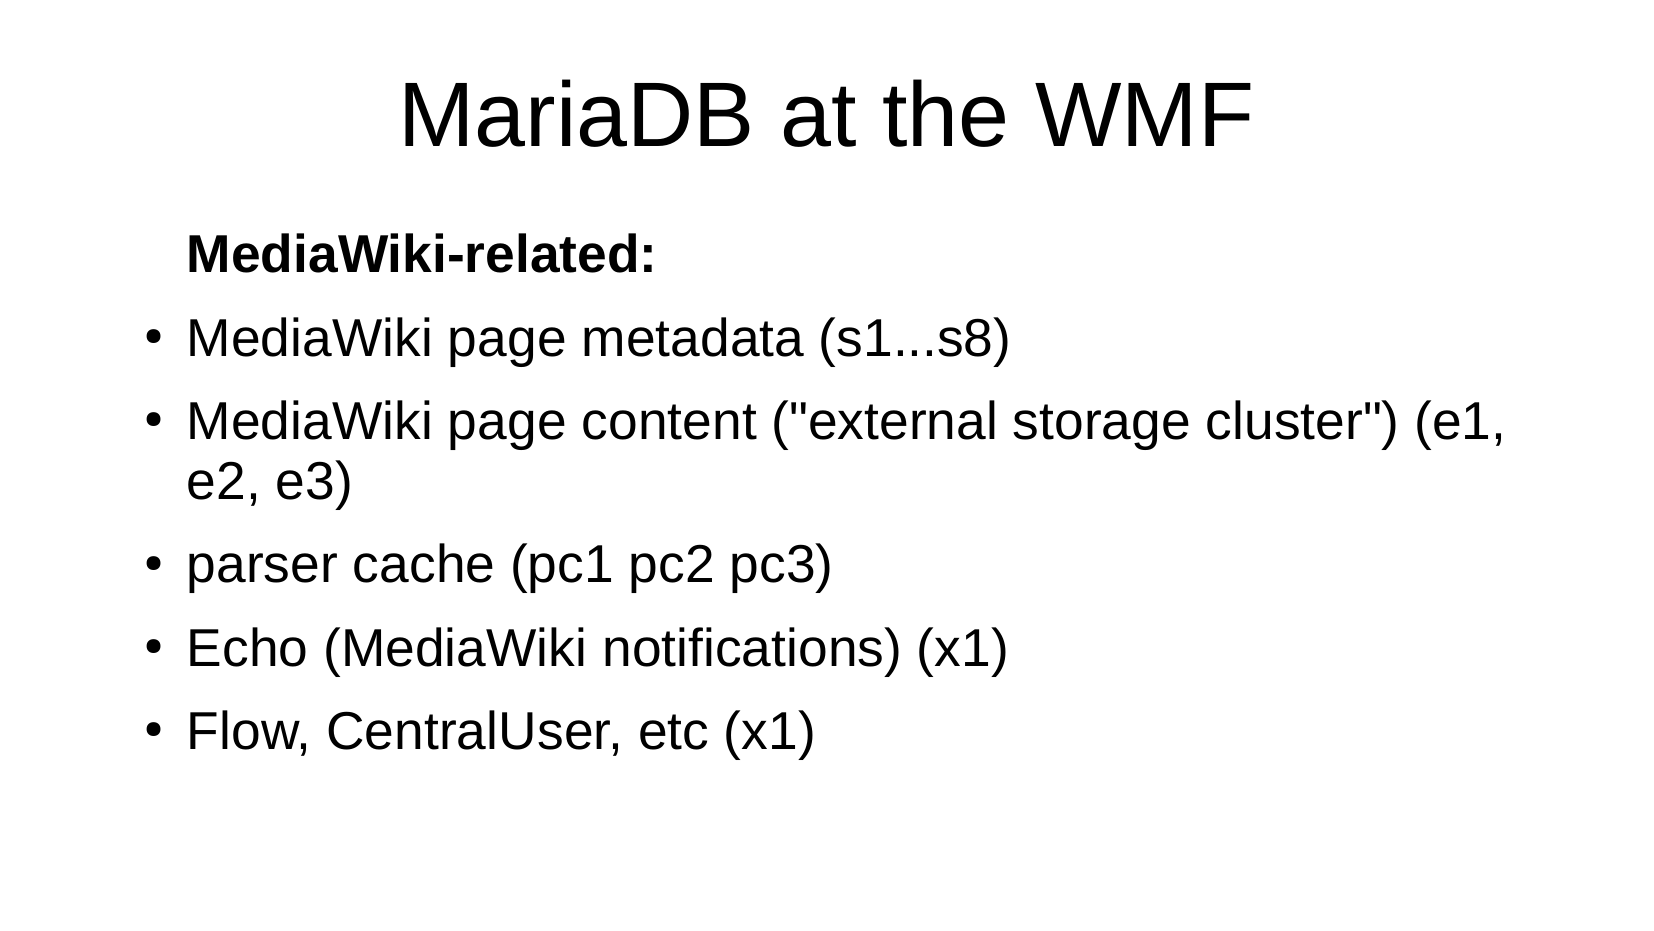

# MariaDB at the WMF
MediaWiki-related:
MediaWiki page metadata (s1...s8)
MediaWiki page content ("external storage cluster") (e1, e2, e3)
parser cache (pc1 pc2 pc3)
Echo (MediaWiki notifications) (x1)
Flow, CentralUser, etc (x1)